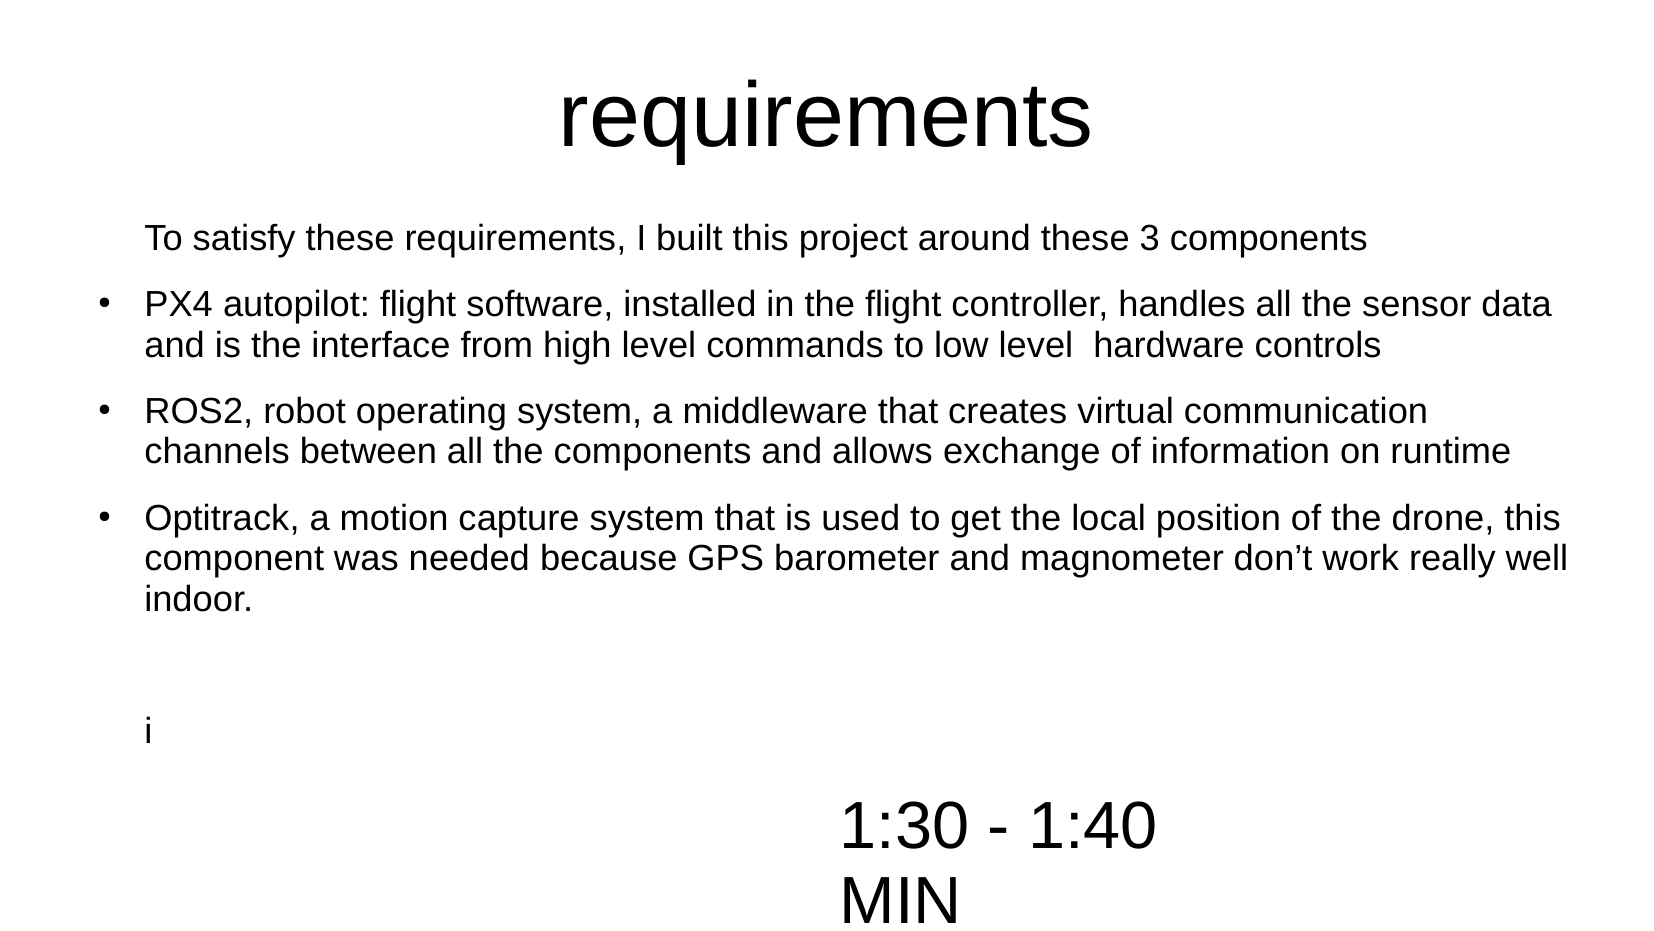

# requirements
To satisfy these requirements, I built this project around these 3 components
PX4 autopilot: flight software, installed in the flight controller, handles all the sensor data and is the interface from high level commands to low level hardware controls
ROS2, robot operating system, a middleware that creates virtual communication channels between all the components and allows exchange of information on runtime
Optitrack, a motion capture system that is used to get the local position of the drone, this component was needed because GPS barometer and magnometer don’t work really well indoor.
i
1:30 - 1:40 MIN